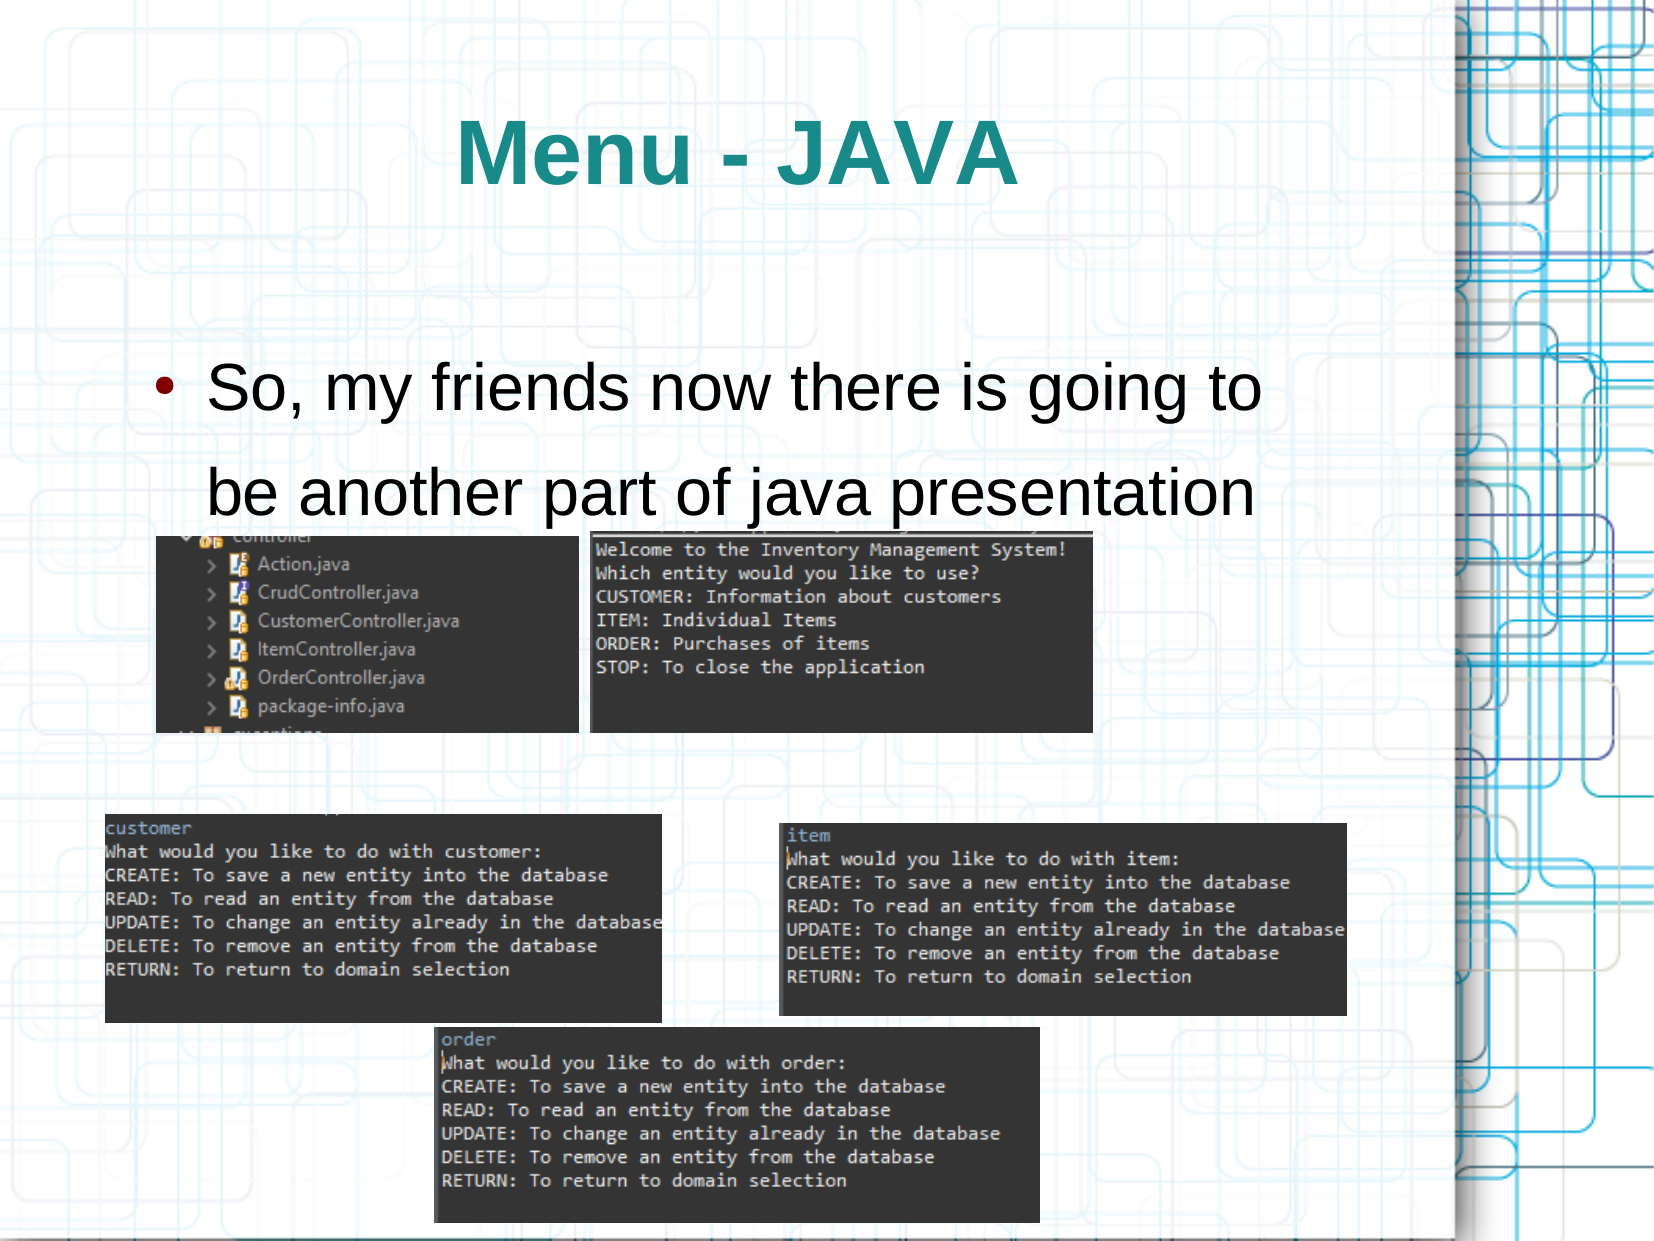

# Menu - JAVA
So, my friends now there is going to
be another part of java presentation